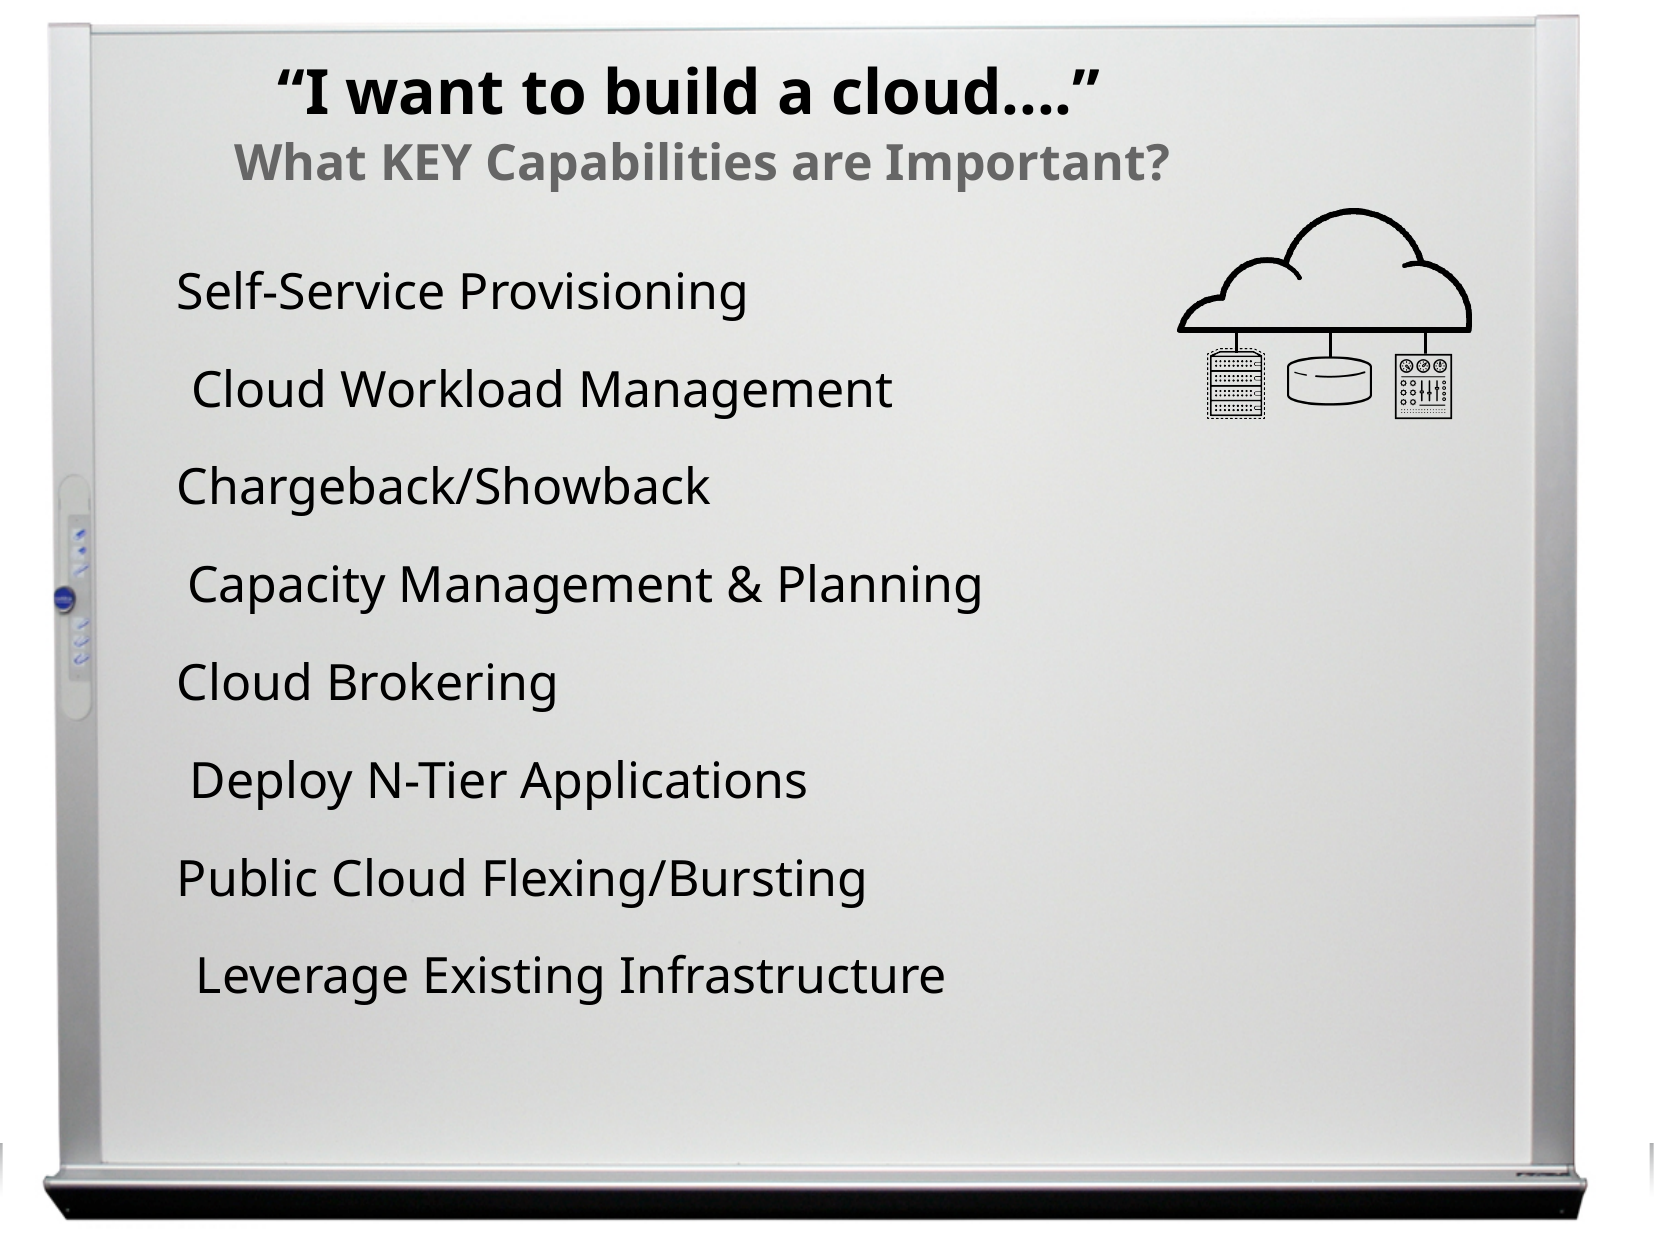

# “I want to build a cloud....”
What KEY Capabilities are Important?
Self-Service Provisioning
Cloud Workload Management
Chargeback/Showback
Capacity Management & Planning
Cloud Brokering
Deploy N-Tier Applications
Public Cloud Flexing/Bursting
Leverage Existing Infrastructure